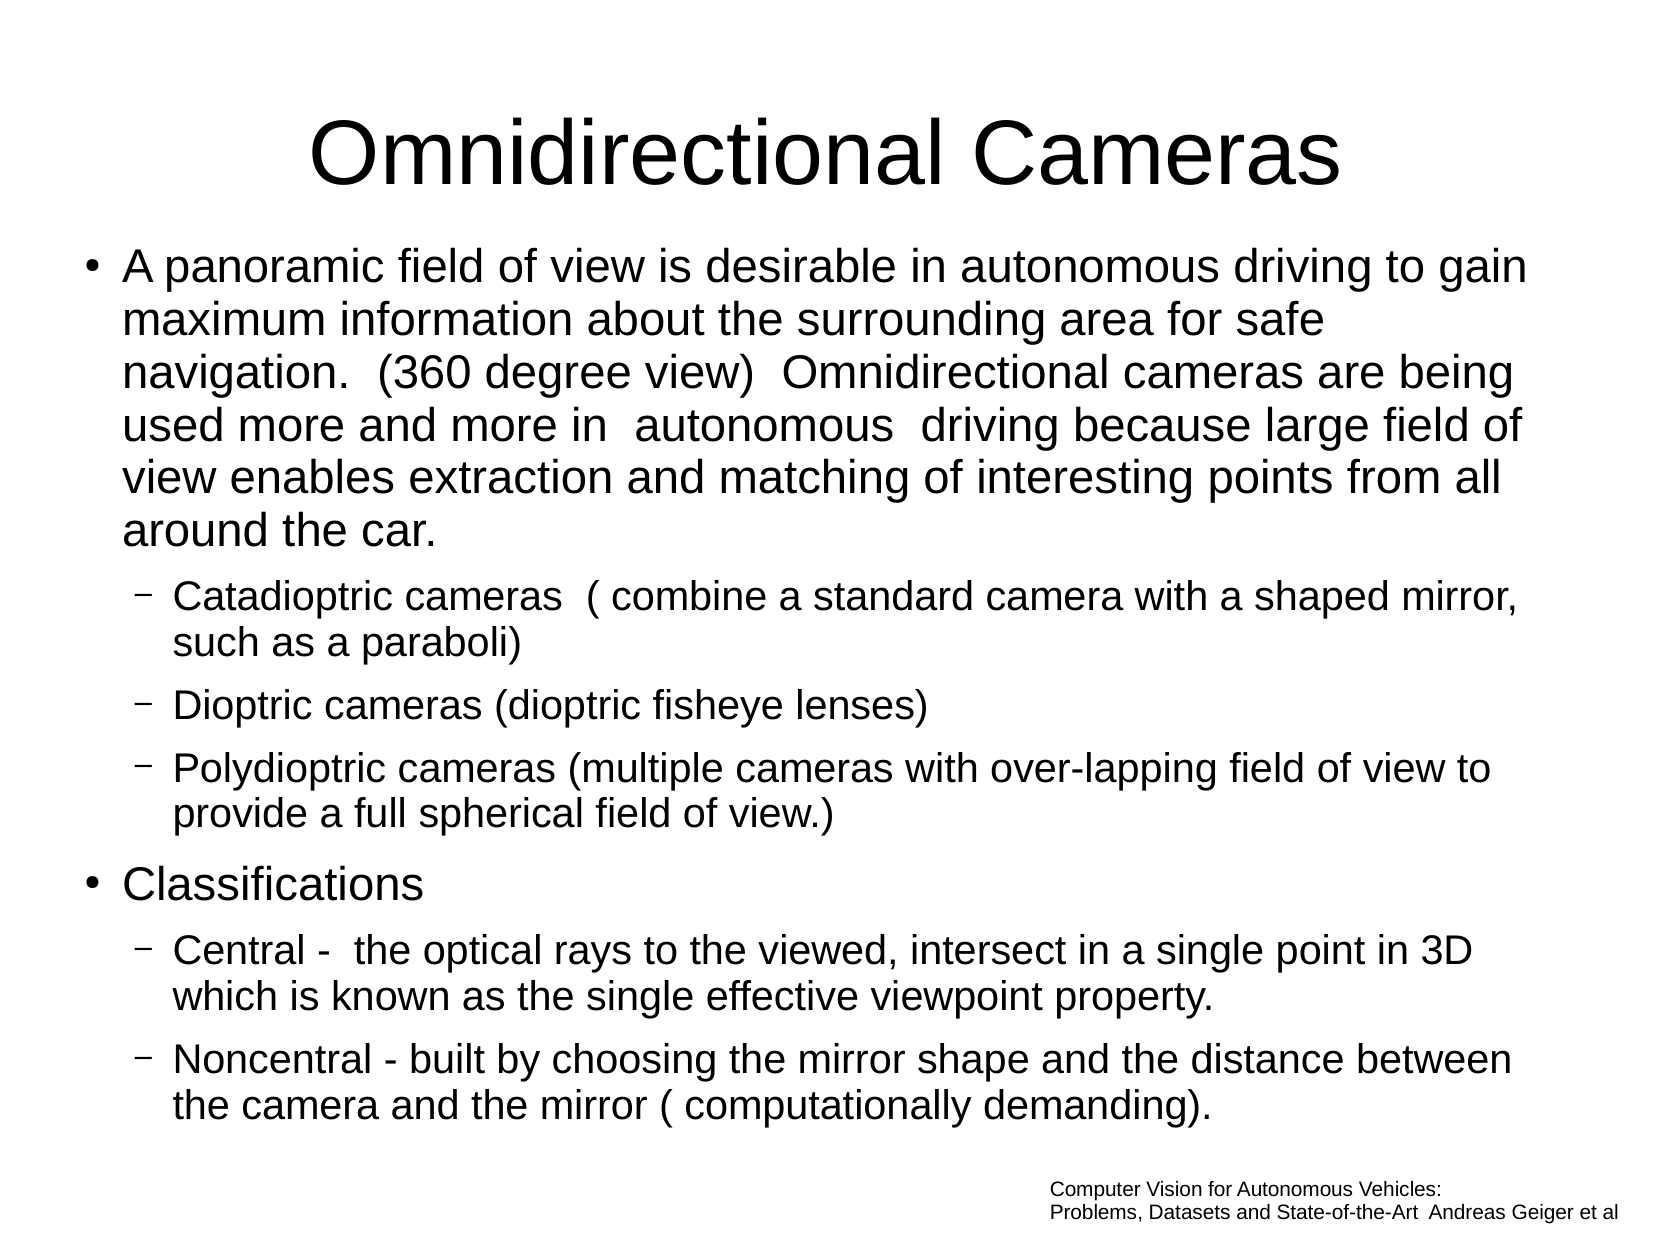

# Omnidirectional Cameras
A panoramic field of view is desirable in autonomous driving to gain maximum information about the surrounding area for safe navigation. (360 degree view) Omnidirectional cameras are being used more and more in autonomous driving because large field of view enables extraction and matching of interesting points from all around the car.
Catadioptric cameras ( combine a standard camera with a shaped mirror, such as a paraboli)
Dioptric cameras (dioptric fisheye lenses)
Polydioptric cameras (multiple cameras with over-lapping field of view to provide a full spherical field of view.)
Classifications
Central - the optical rays to the viewed, intersect in a single point in 3D which is known as the single effective viewpoint property.
Noncentral - built by choosing the mirror shape and the distance between the camera and the mirror ( computationally demanding).
Computer Vision for Autonomous Vehicles:
Problems, Datasets and State-of-the-Art Andreas Geiger et al